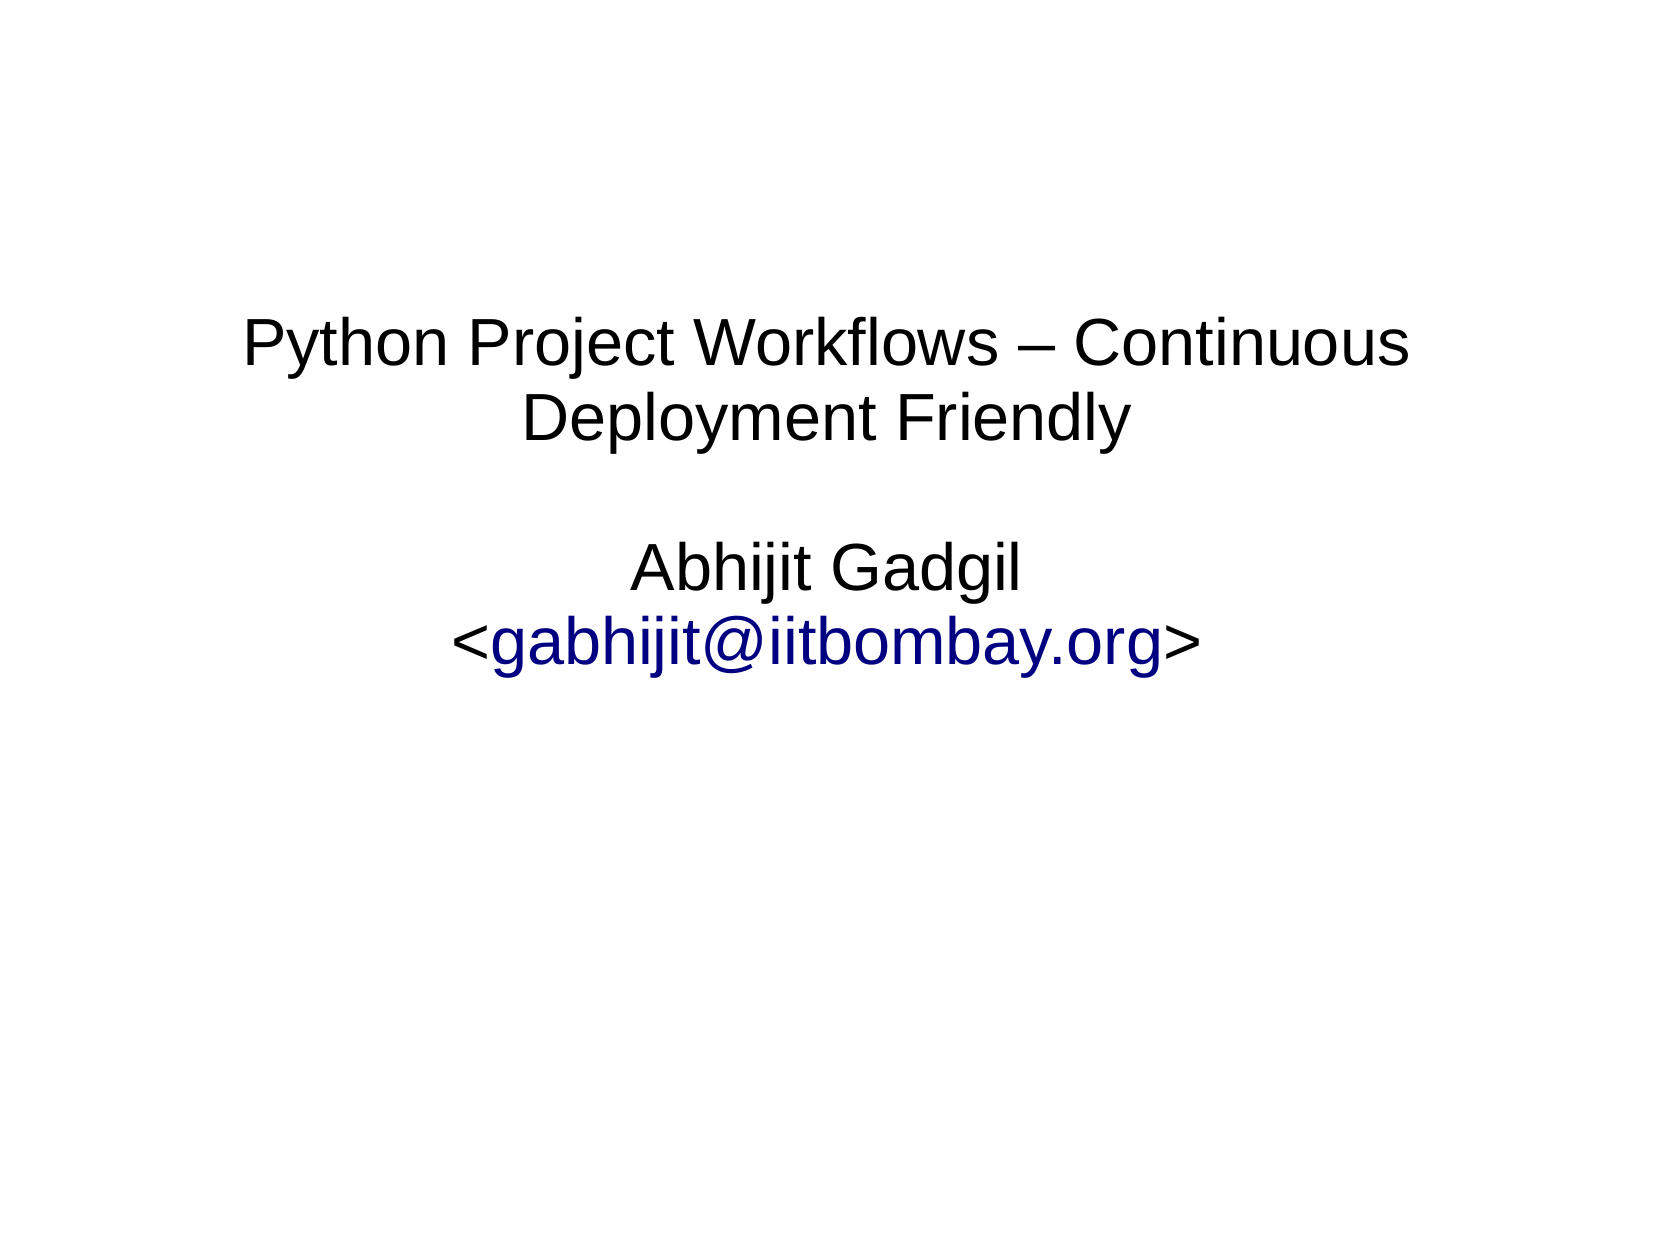

# Python Project Workflows – Continuous Deployment Friendly
Abhijit Gadgil
<gabhijit@iitbombay.org>